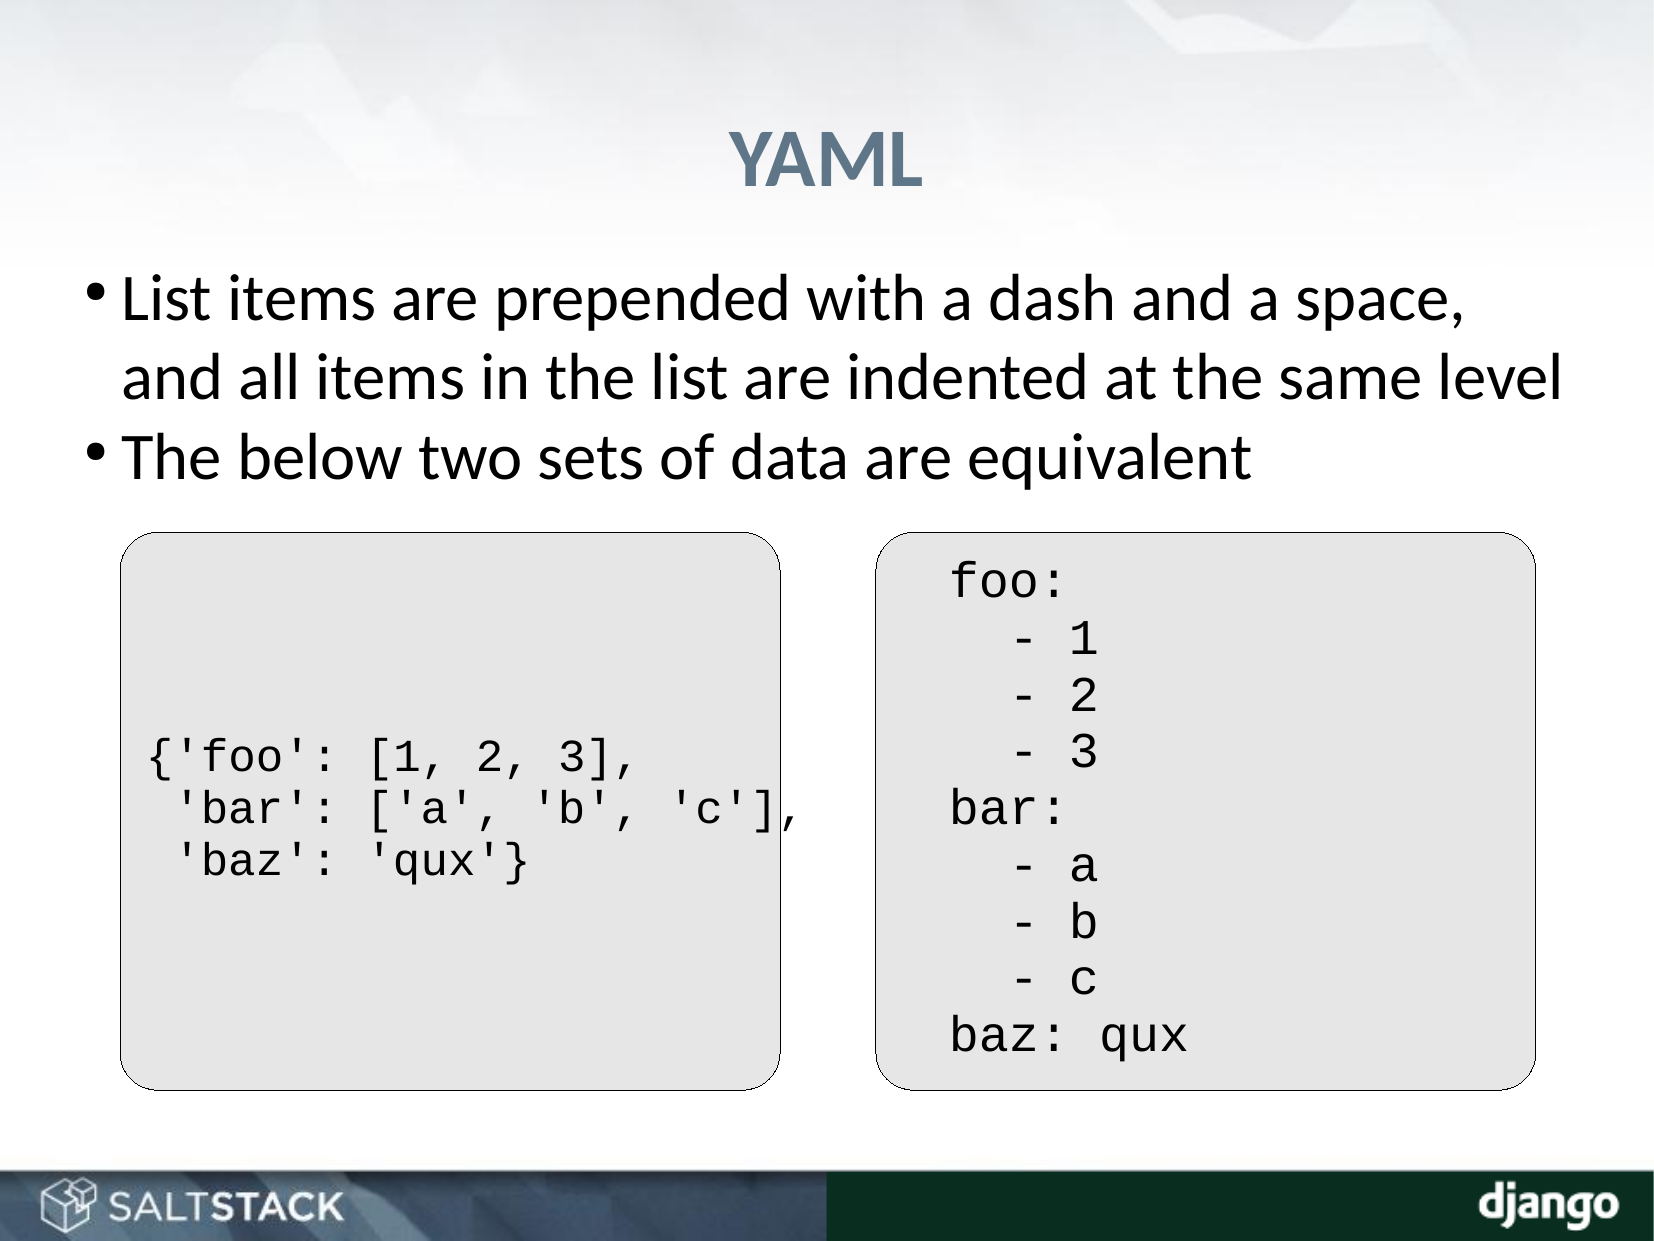

YAML
List items are prepended with a dash and a space, and all items in the list are indented at the same level
The below two sets of data are equivalent
{'foo': [1, 2, 3],
 'bar': ['a', 'b', 'c'],
 'baz': 'qux'}
foo:
 - 1
 - 2
 - 3
bar:
 - a
 - b
 - c
baz: qux